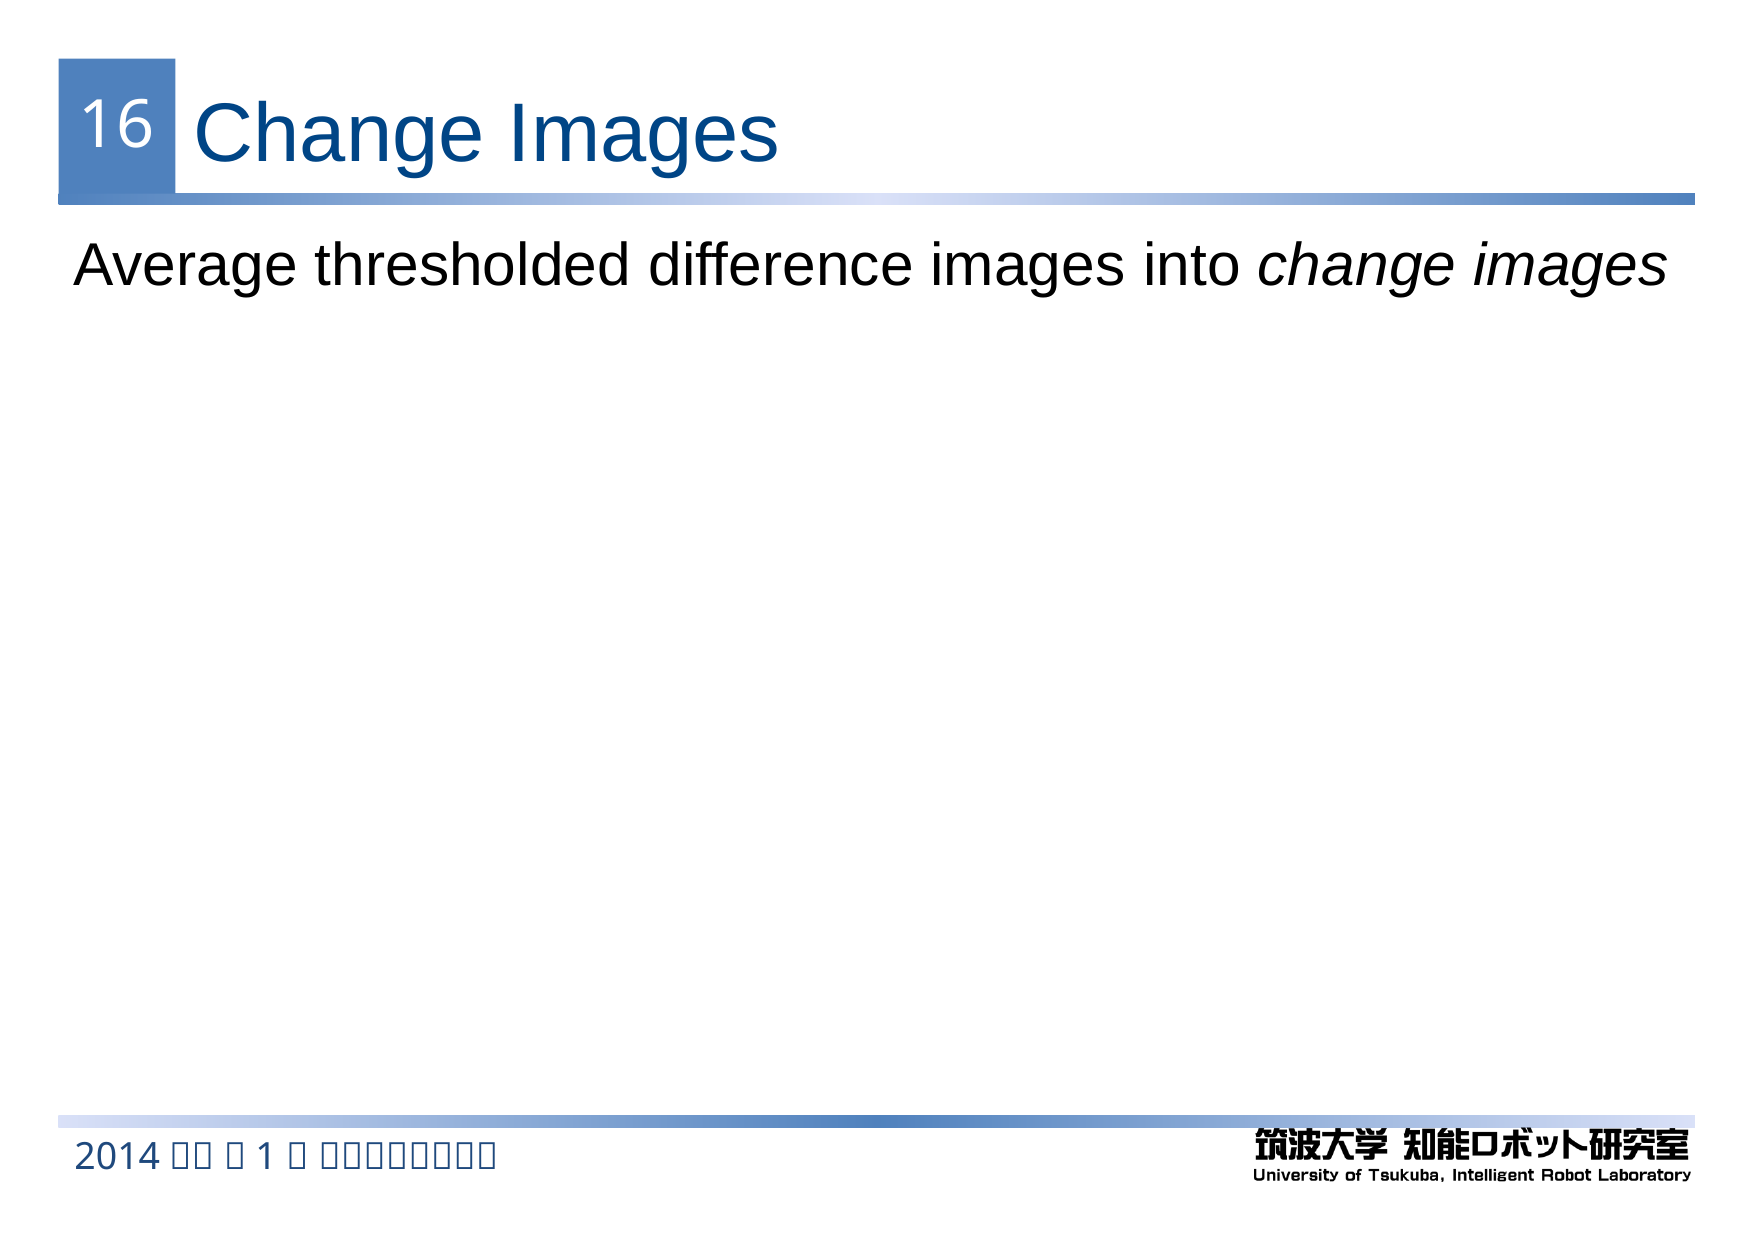

# Change Images
Average thresholded difference images into change images